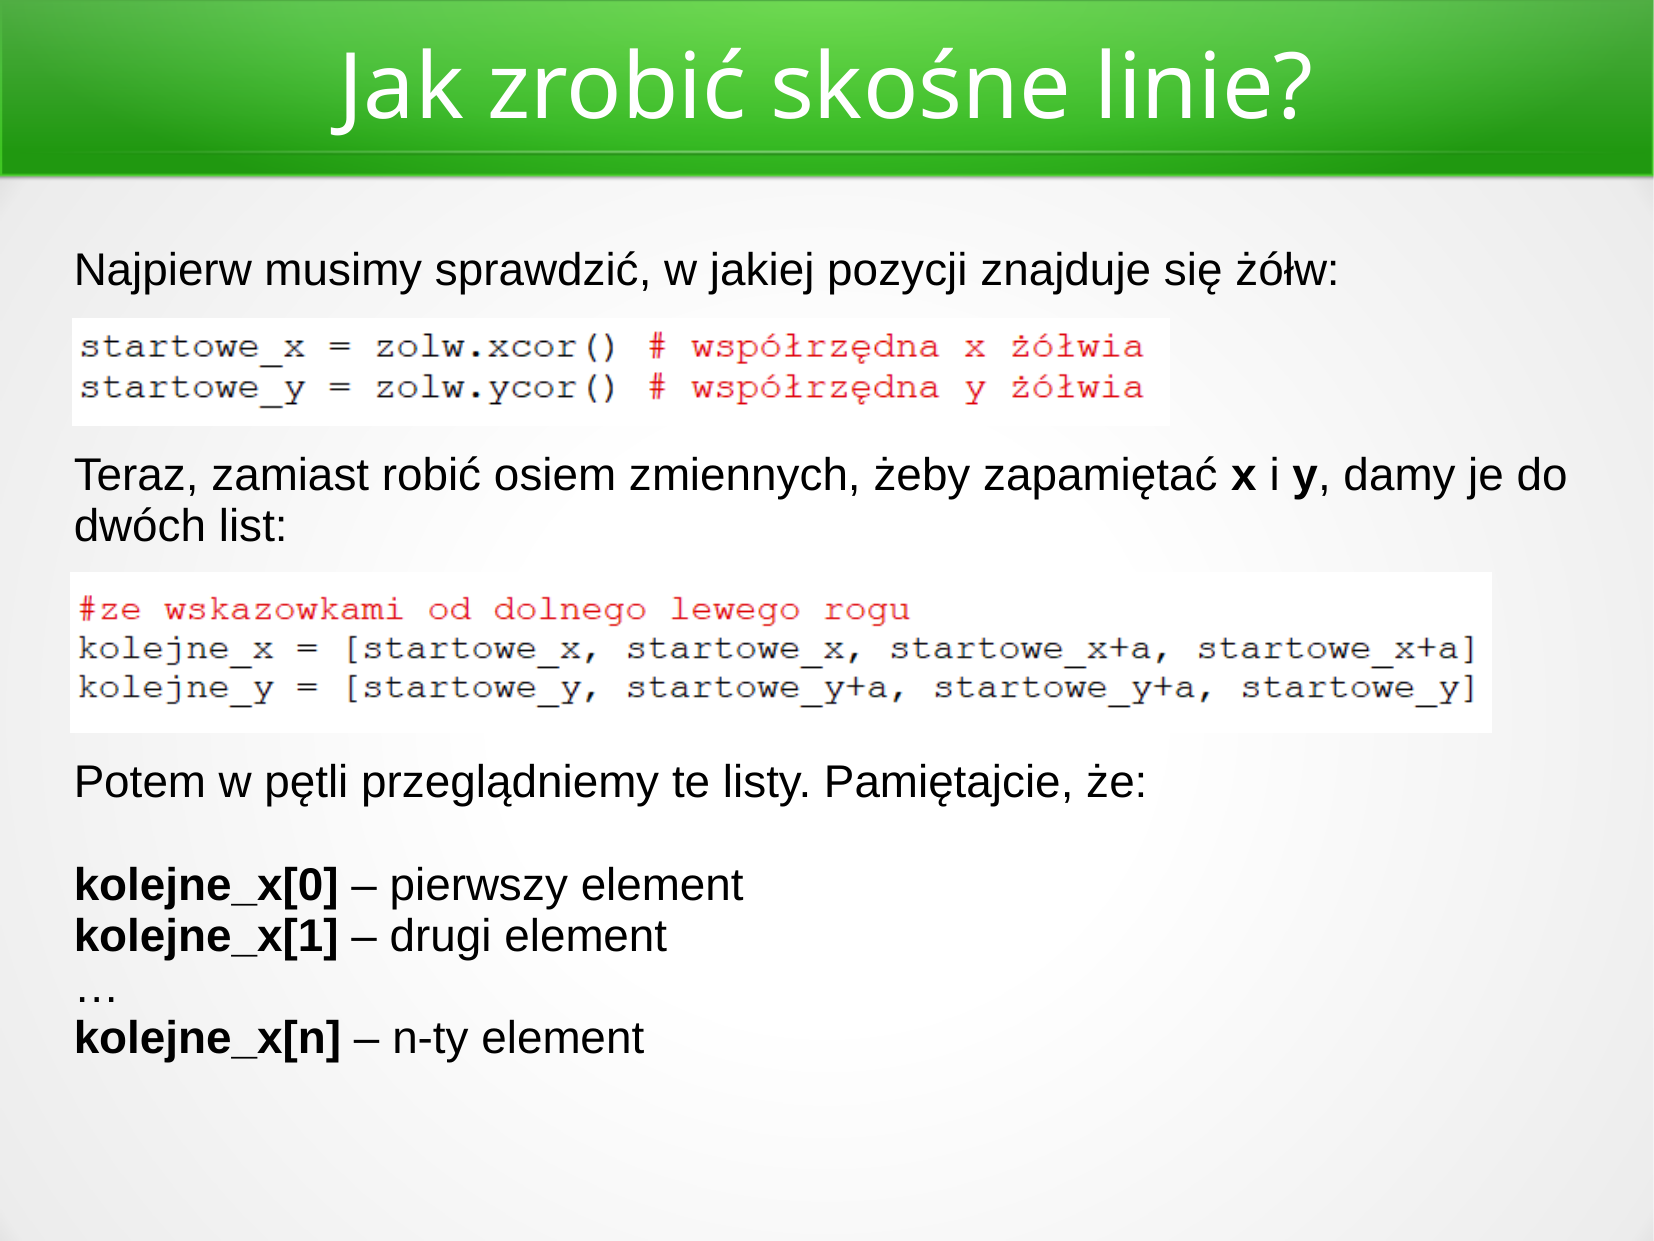

# Jak zrobić skośne linie?
Najpierw musimy sprawdzić, w jakiej pozycji znajduje się żółw:
Teraz, zamiast robić osiem zmiennych, żeby zapamiętać x i y, damy je do dwóch list:
Potem w pętli przeglądniemy te listy. Pamiętajcie, że:
kolejne_x[0] – pierwszy element
kolejne_x[1] – drugi element
…
kolejne_x[n] – n-ty element